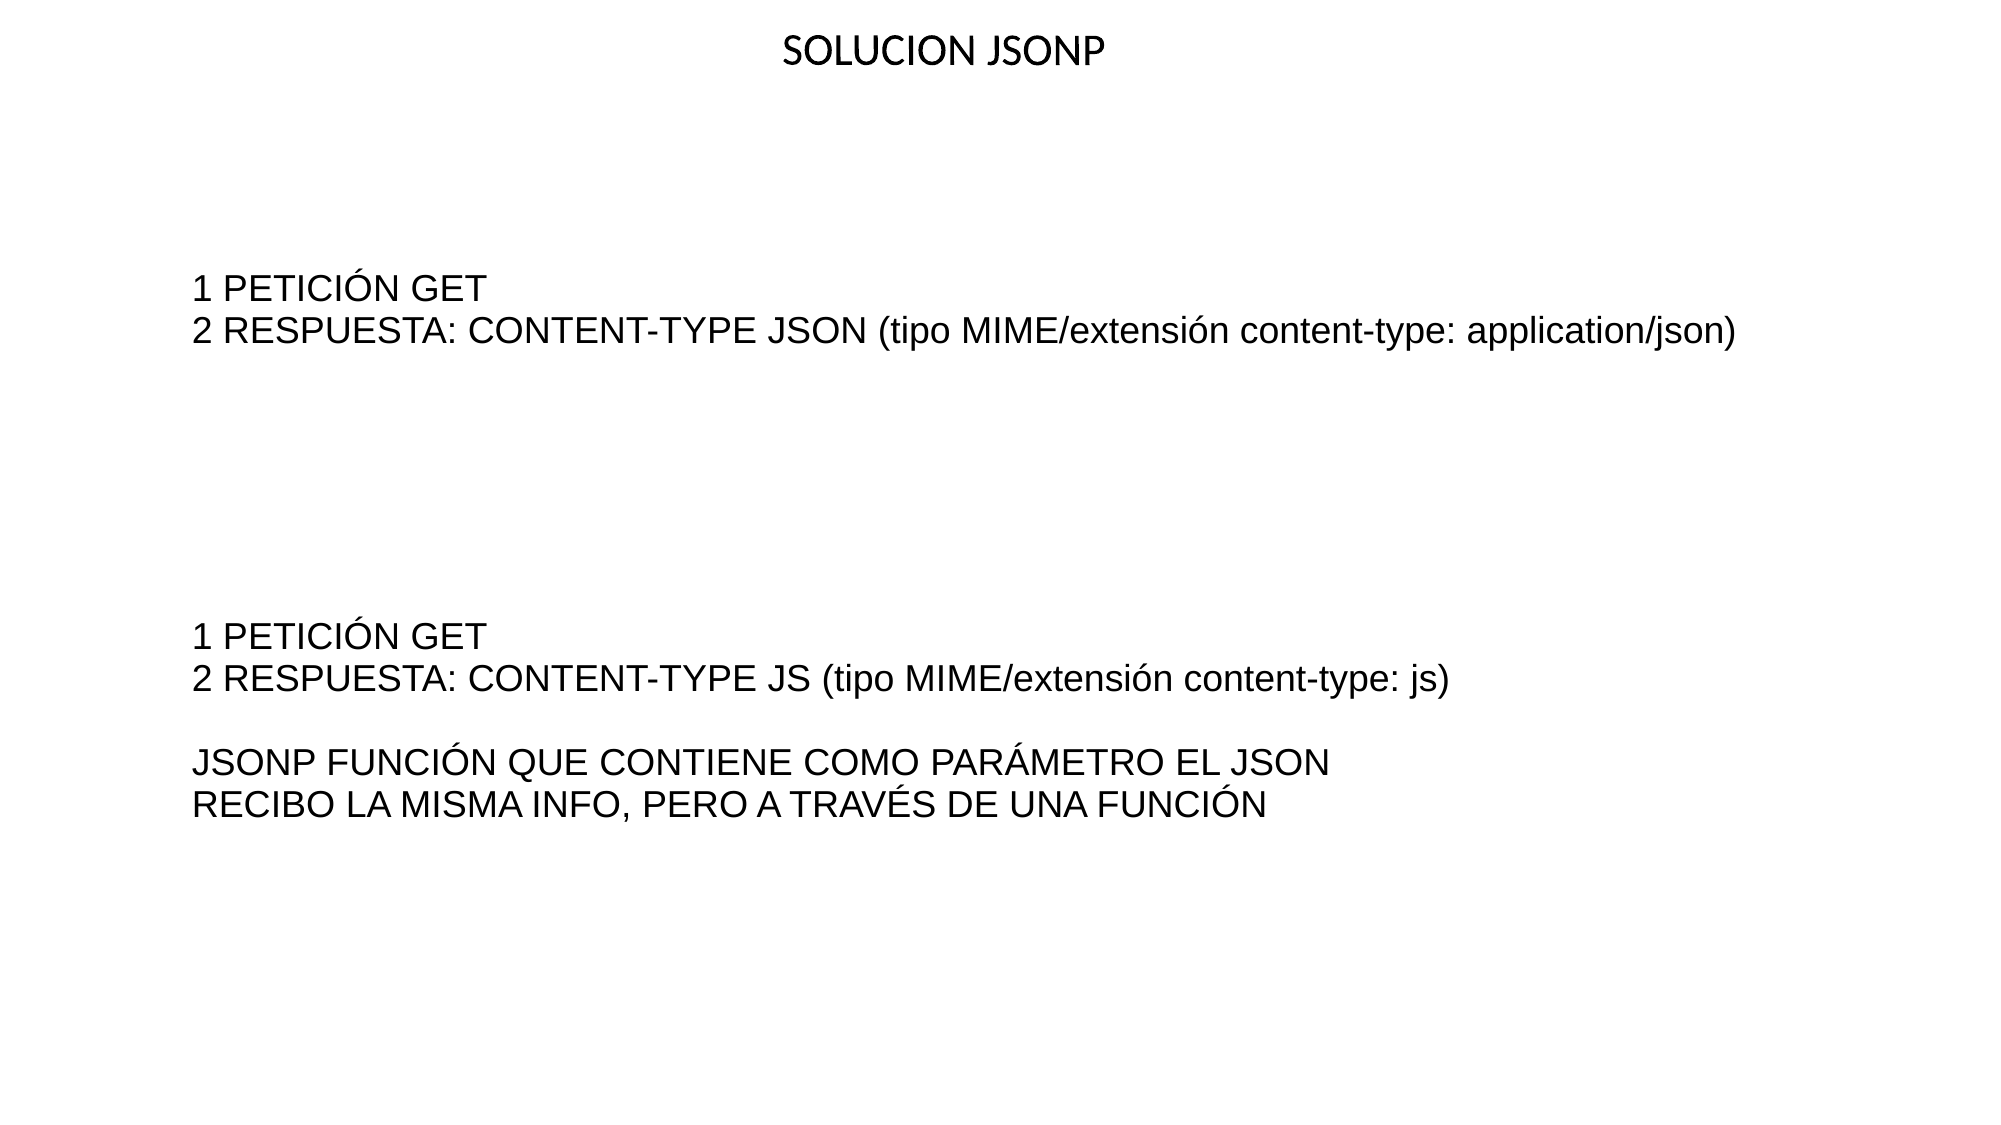

SOLUCION JSONP
1 PETICIÓN GET
2 RESPUESTA: CONTENT-TYPE JSON (tipo MIME/extensión content-type: application/json)
1 PETICIÓN GET
2 RESPUESTA: CONTENT-TYPE JS (tipo MIME/extensión content-type: js)
JSONP FUNCIÓN QUE CONTIENE COMO PARÁMETRO EL JSON
RECIBO LA MISMA INFO, PERO A TRAVÉS DE UNA FUNCIÓN